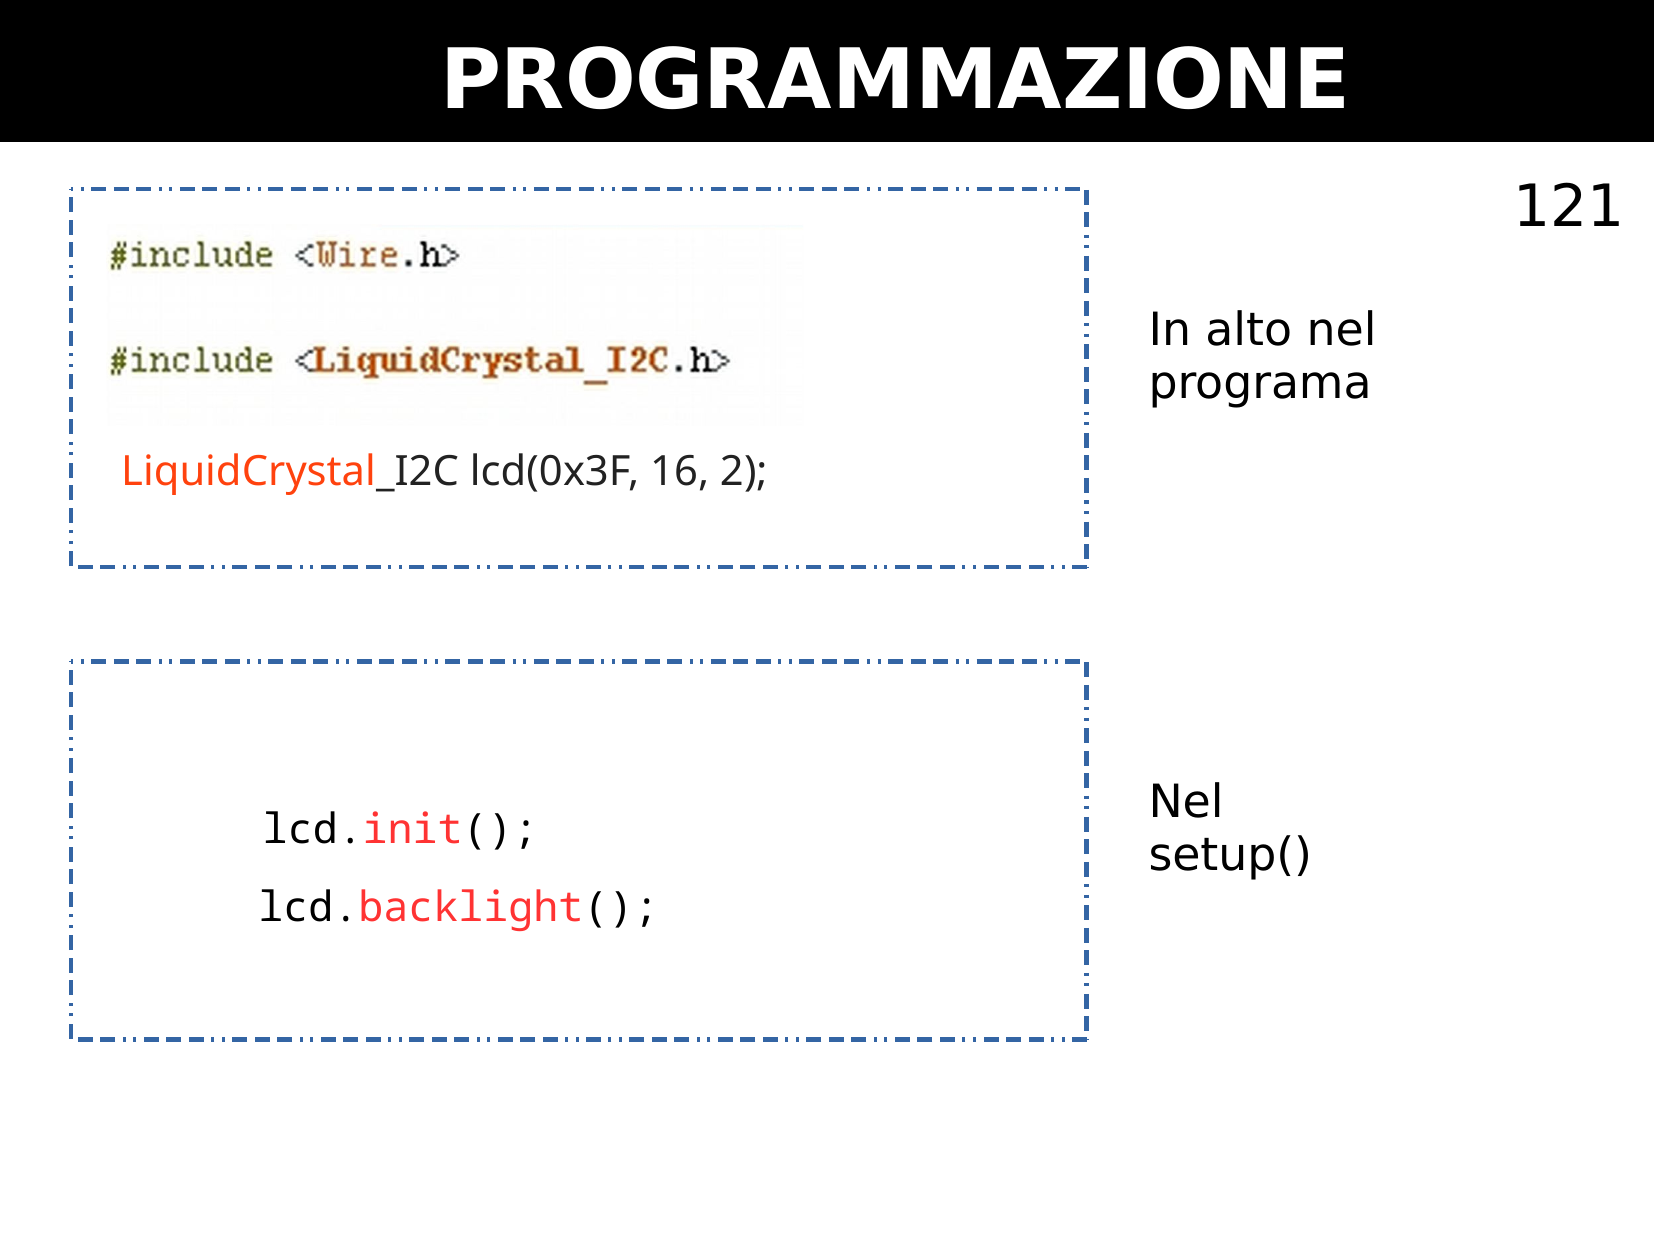

PROGRAMMAZIONE
121
In alto nel
programa
LiquidCrystal_I2C lcd(0x3F, 16, 2);
Nel
setup()
lcd.init();
lcd.backlight();